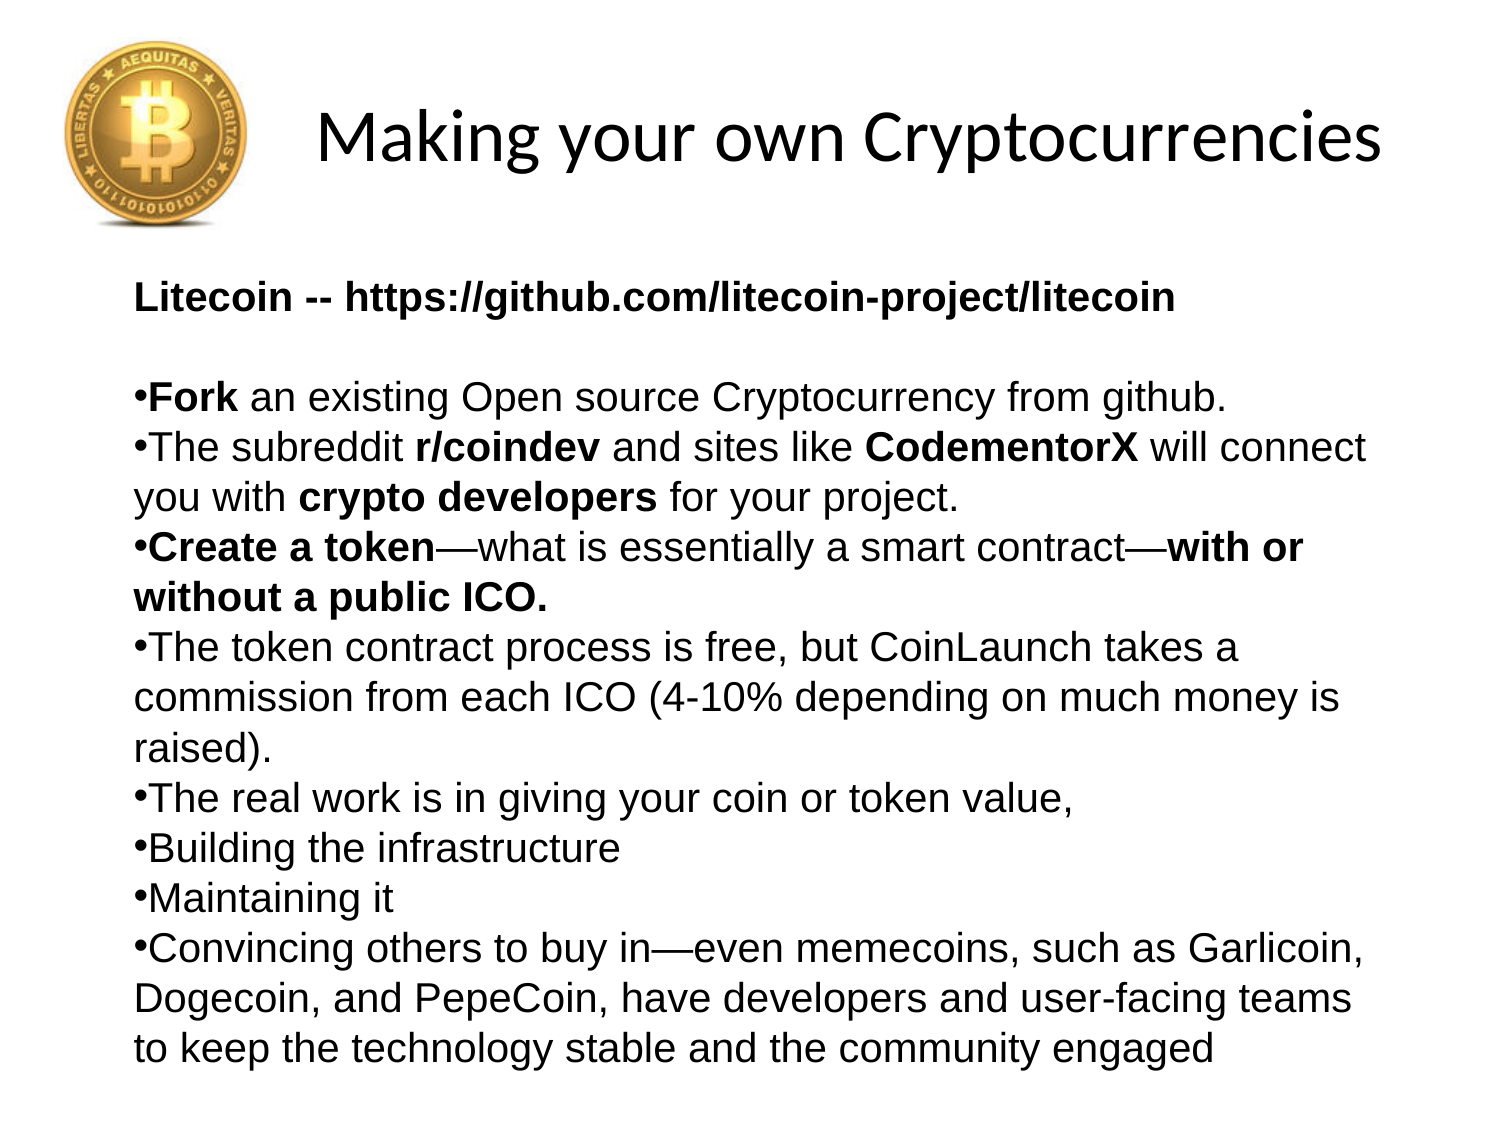

Making your own Cryptocurrencies
Litecoin -- https://github.com/litecoin-project/litecoin
Fork an existing Open source Cryptocurrency from github.
The subreddit r/coindev and sites like CodementorX will connect you with crypto developers for your project.
Create a token—what is essentially a smart contract—with or without a public ICO.
The token contract process is free, but CoinLaunch takes a commission from each ICO (4-10% depending on much money is raised).
The real work is in giving your coin or token value,
Building the infrastructure
Maintaining it
Convincing others to buy in—even memecoins, such as Garlicoin, Dogecoin, and PepeCoin, have developers and user-facing teams to keep the technology stable and the community engaged